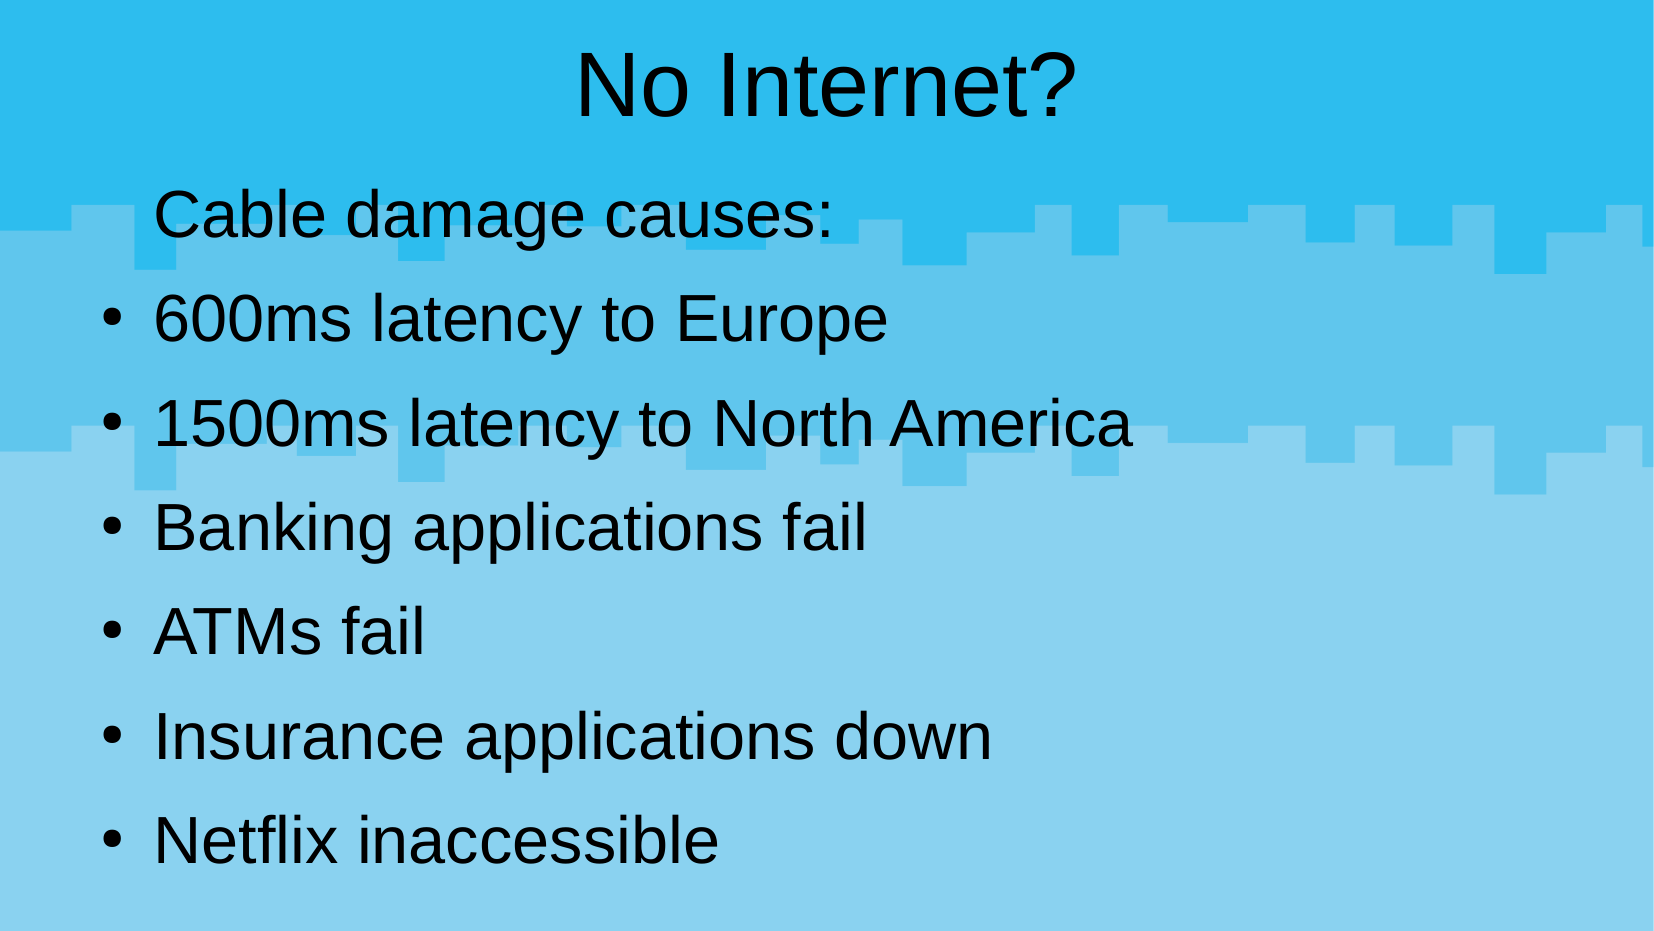

# No Internet?
Cable damage causes:
600ms latency to Europe
1500ms latency to North America
Banking applications fail
ATMs fail
Insurance applications down
Netflix inaccessible